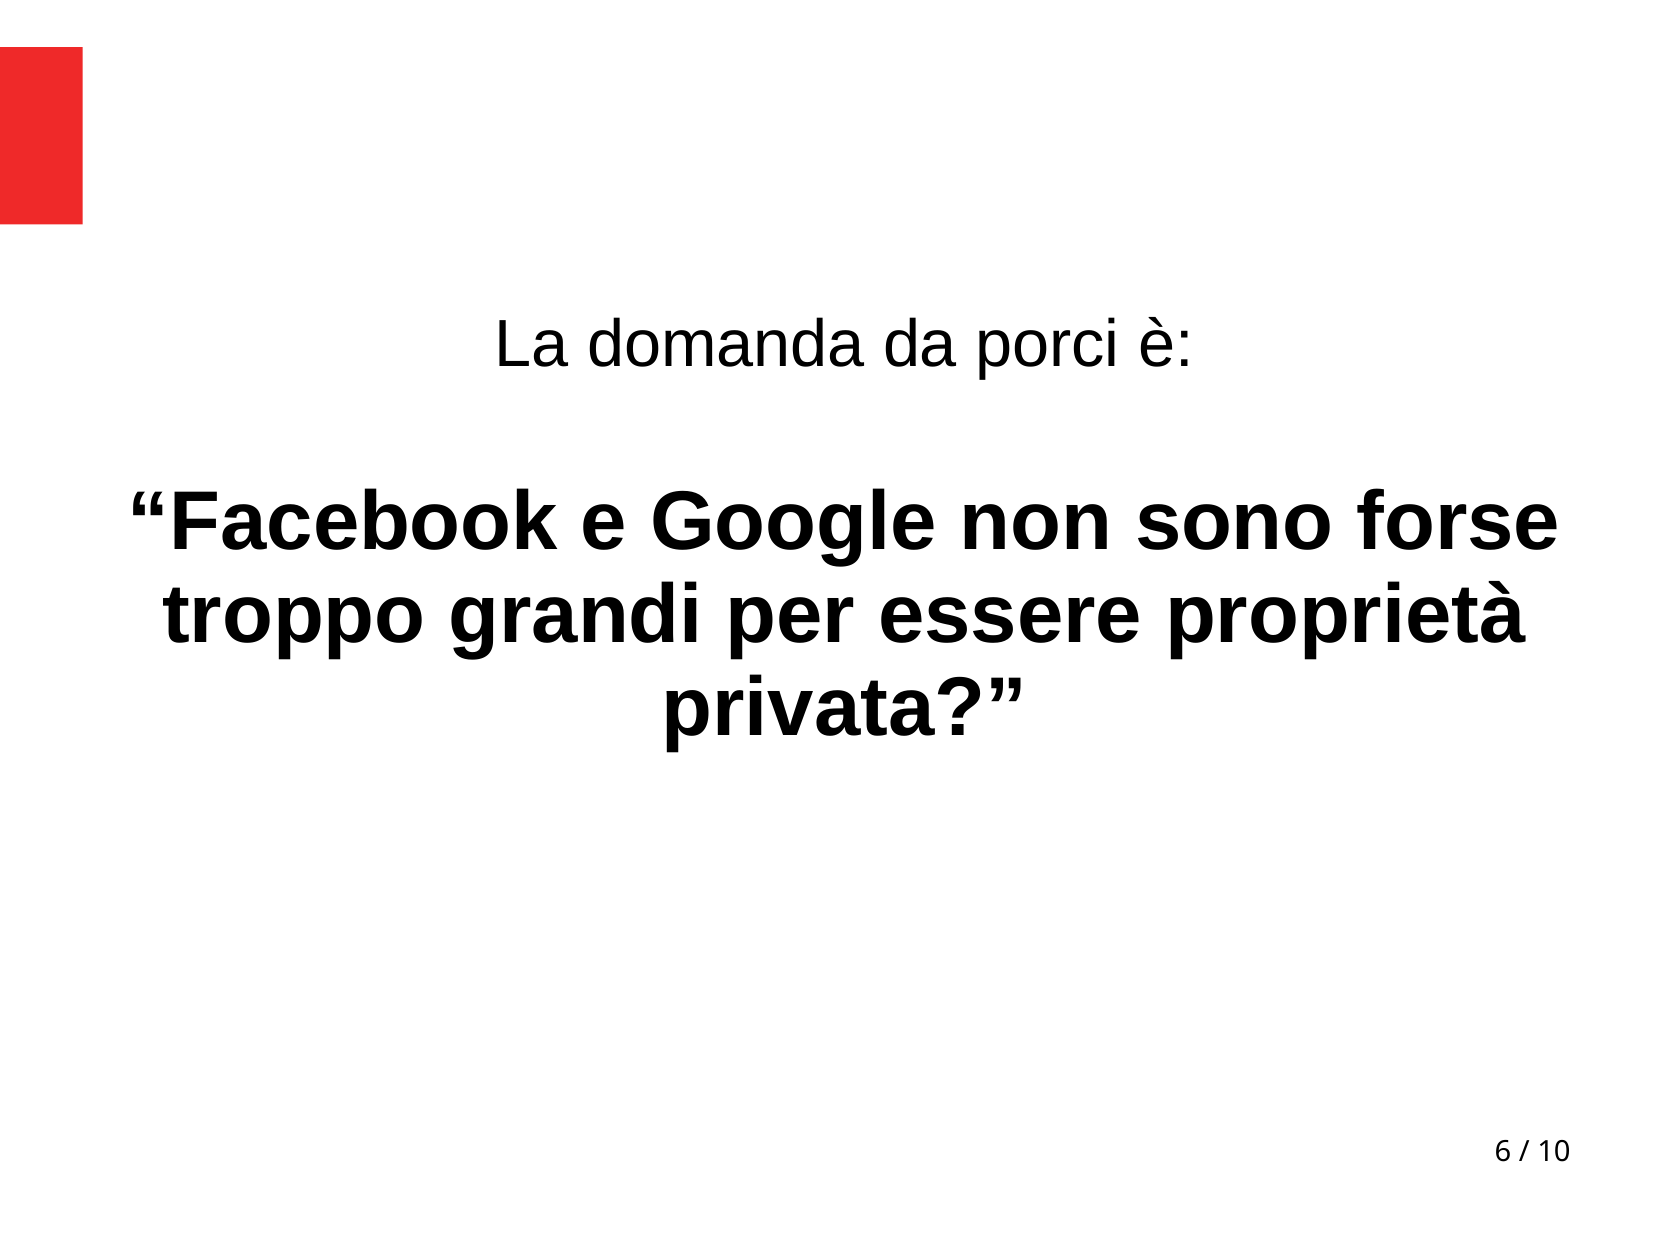

# La domanda da porci è:
“Facebook e Google non sono forse troppo grandi per essere proprietà privata?”
6